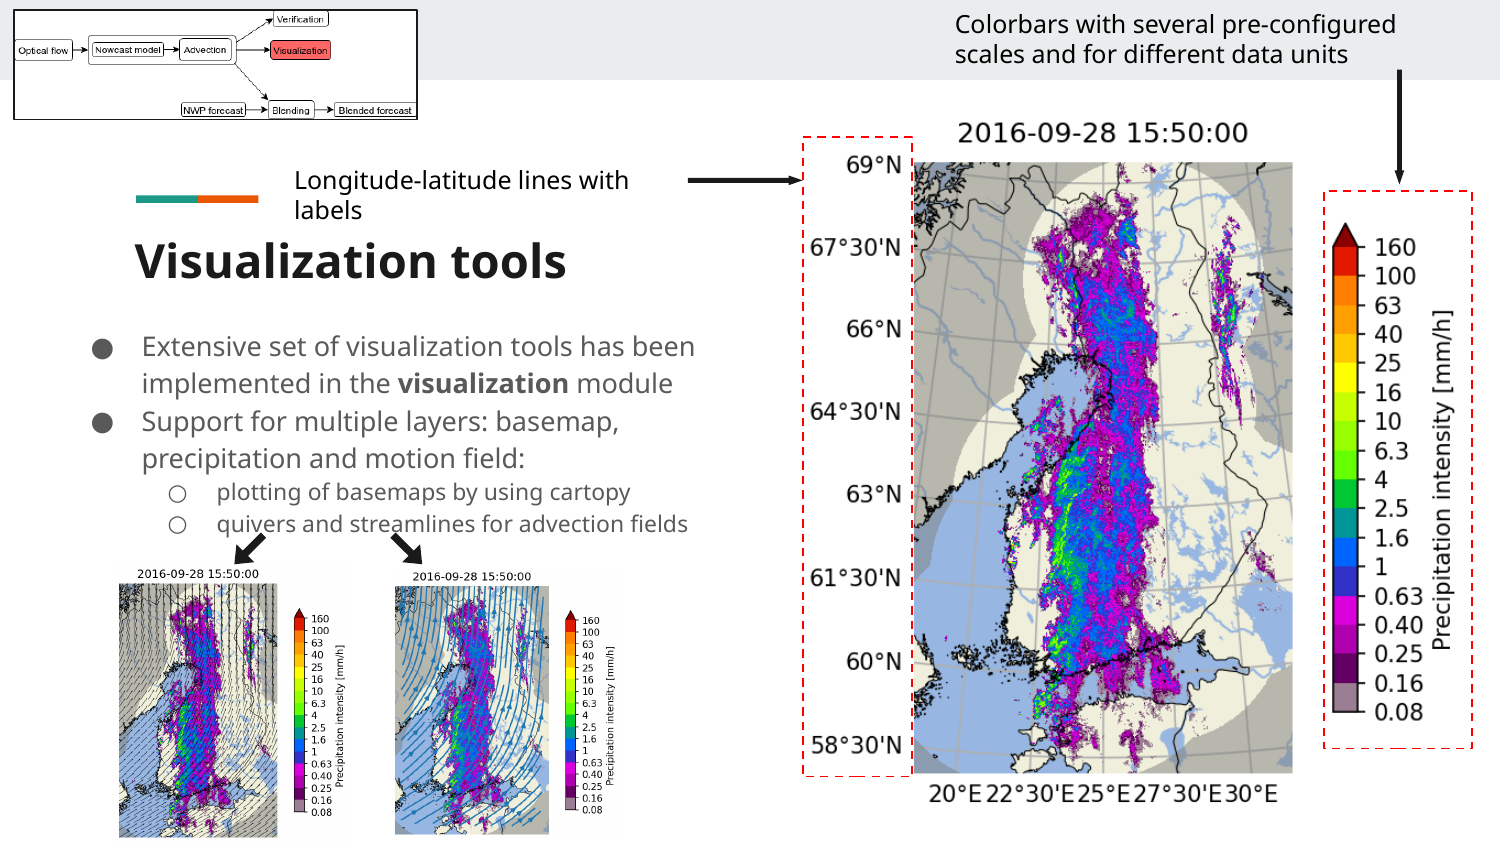

Colorbars with several pre-configured scales and for different data units
Longitude-latitude lines with labels
# Visualization tools
Extensive set of visualization tools has been implemented in the visualization module
Support for multiple layers: basemap, precipitation and motion field:
plotting of basemaps by using cartopy
quivers and streamlines for advection fields